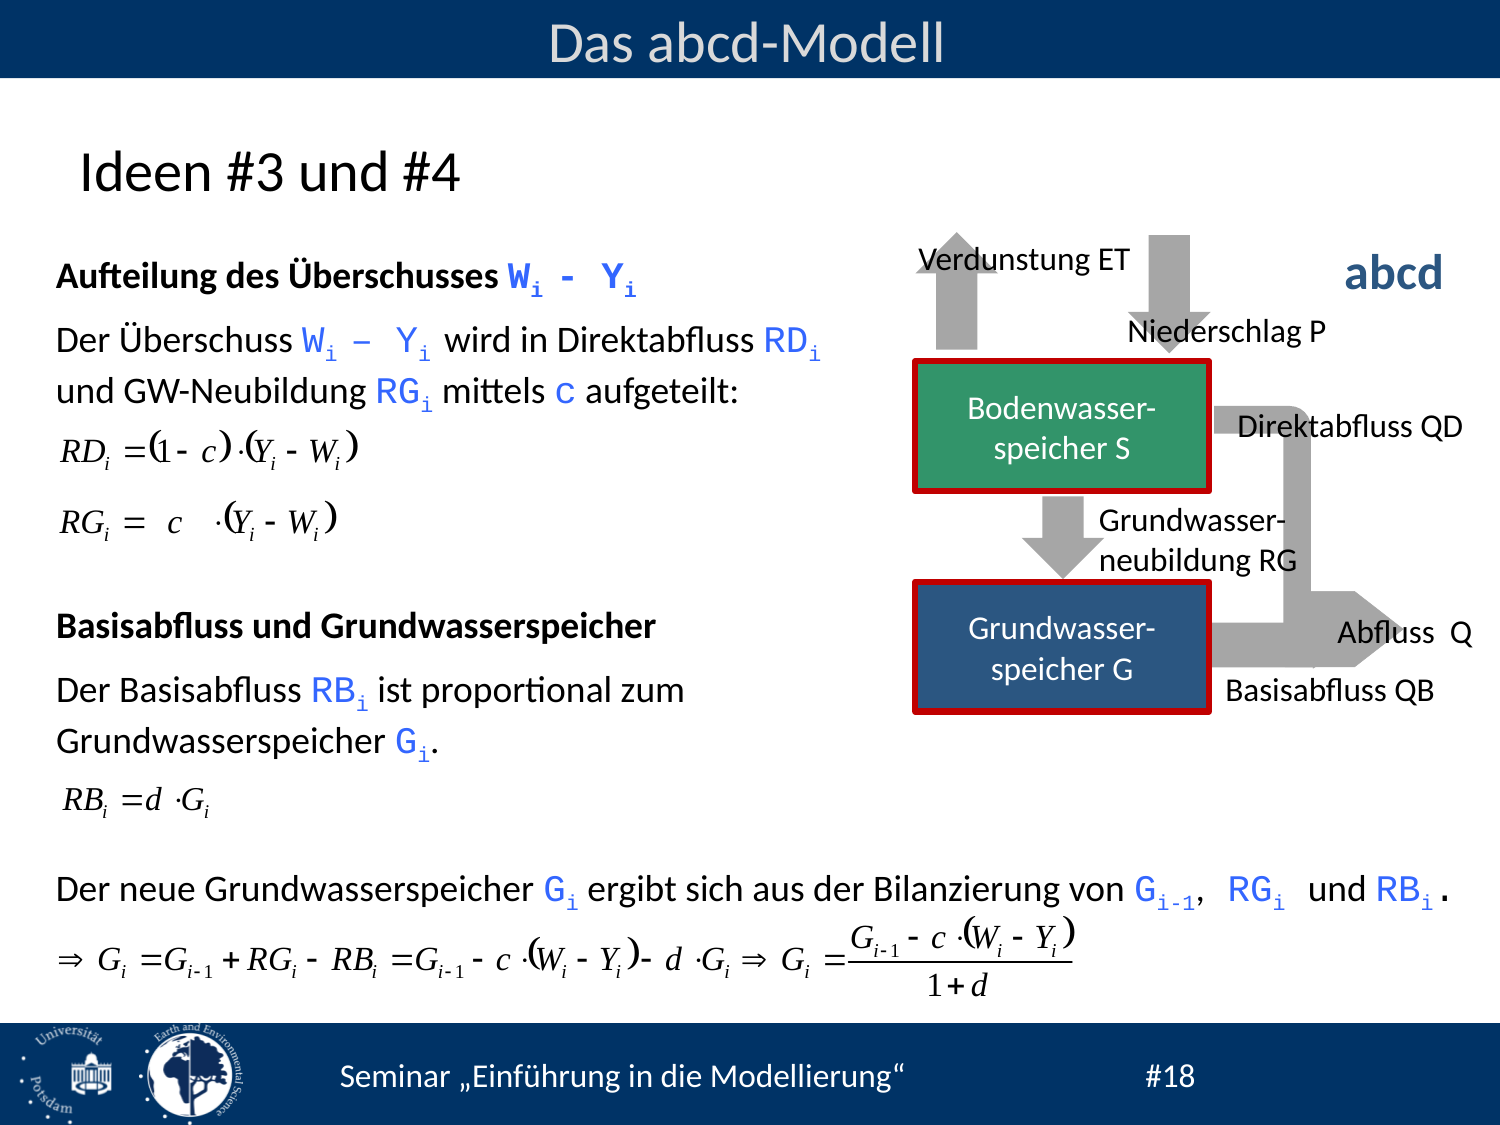

Das abcd-Modell
Ideen #3 und #4
Verdunstung ET
abcd
Niederschlag P
Bodenwasser-
speicher S
Direktabfluss QD
Grundwasser-
neubildung RG
Grundwasser-
speicher G
Abfluss Q
Basisabfluss QB
Aufteilung des Überschusses Wi - Yi
Der Überschuss Wi – Yi wird in Direktabfluss RDi und GW-Neubildung RGi mittels c aufgeteilt:
Basisabfluss und Grundwasserspeicher
Der Basisabfluss RBi ist proportional zum Grundwasserspeicher Gi.
Der neue Grundwasserspeicher Gi ergibt sich aus der Bilanzierung von Gi-1, RGi und RBi.